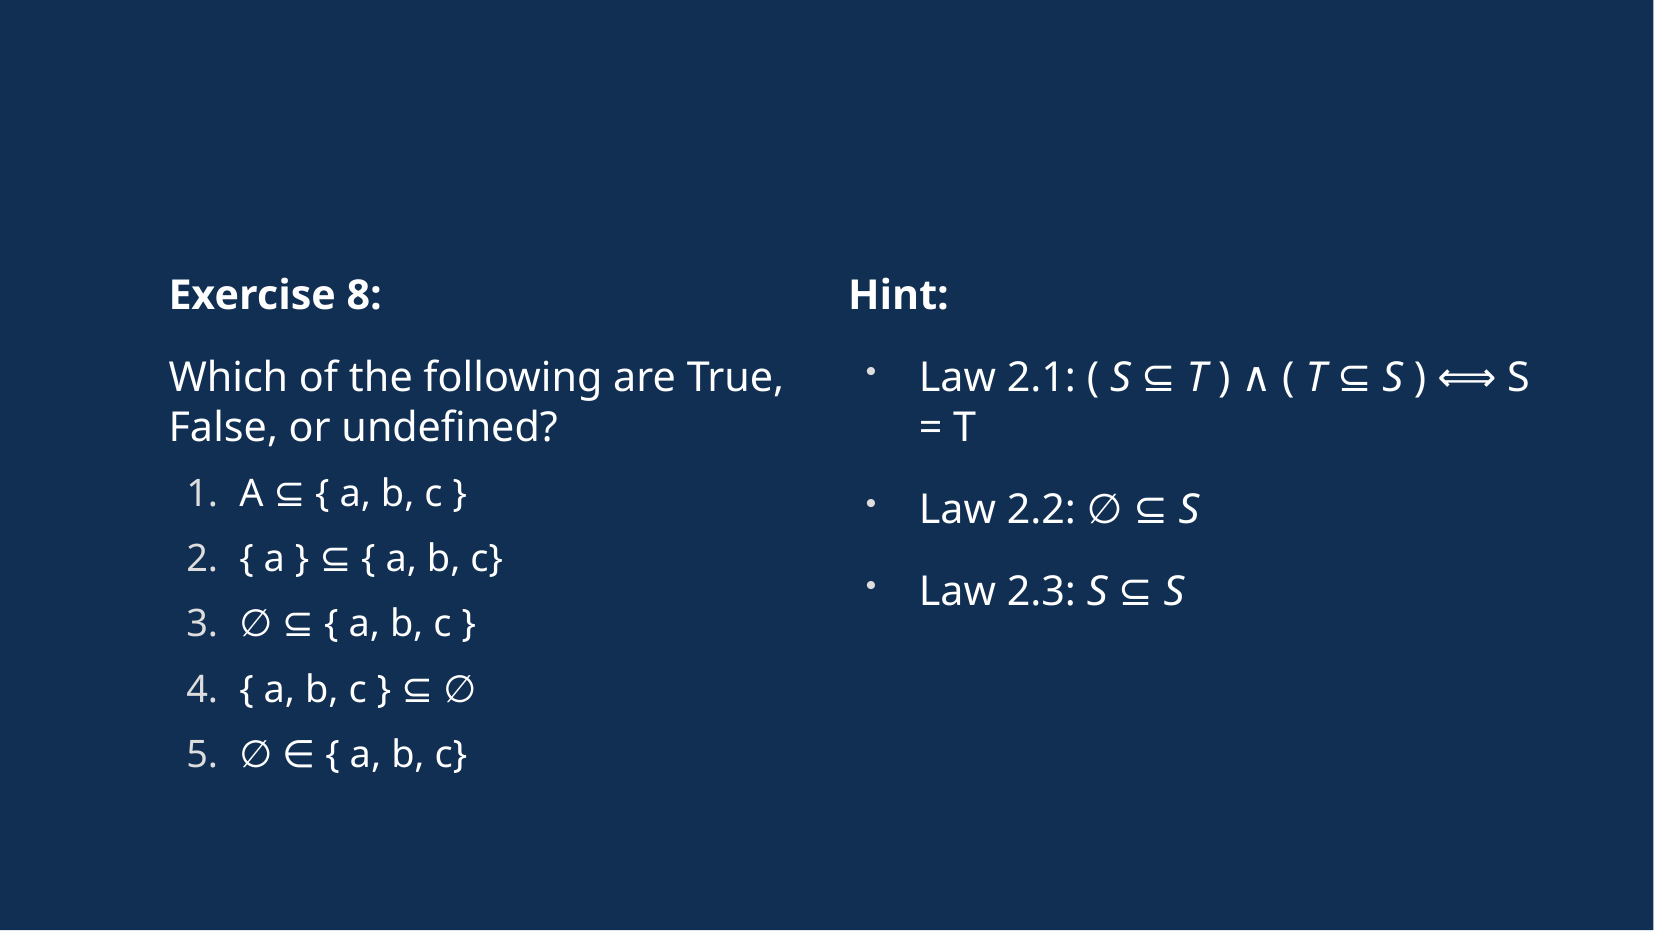

# Exercise 8:
Which of the following are True, False, or undefined?
A ⊆ { a, b, c }
{ a } ⊆ { a, b, c}
∅ ⊆ { a, b, c }
{ a, b, c } ⊆ ∅
∅ ∈ { a, b, c}
Hint:
Law 2.1: ( S ⊆ T ) ∧ ( T ⊆ S ) ⟺ S = T
Law 2.2: ∅ ⊆ S
Law 2.3: S ⊆ S